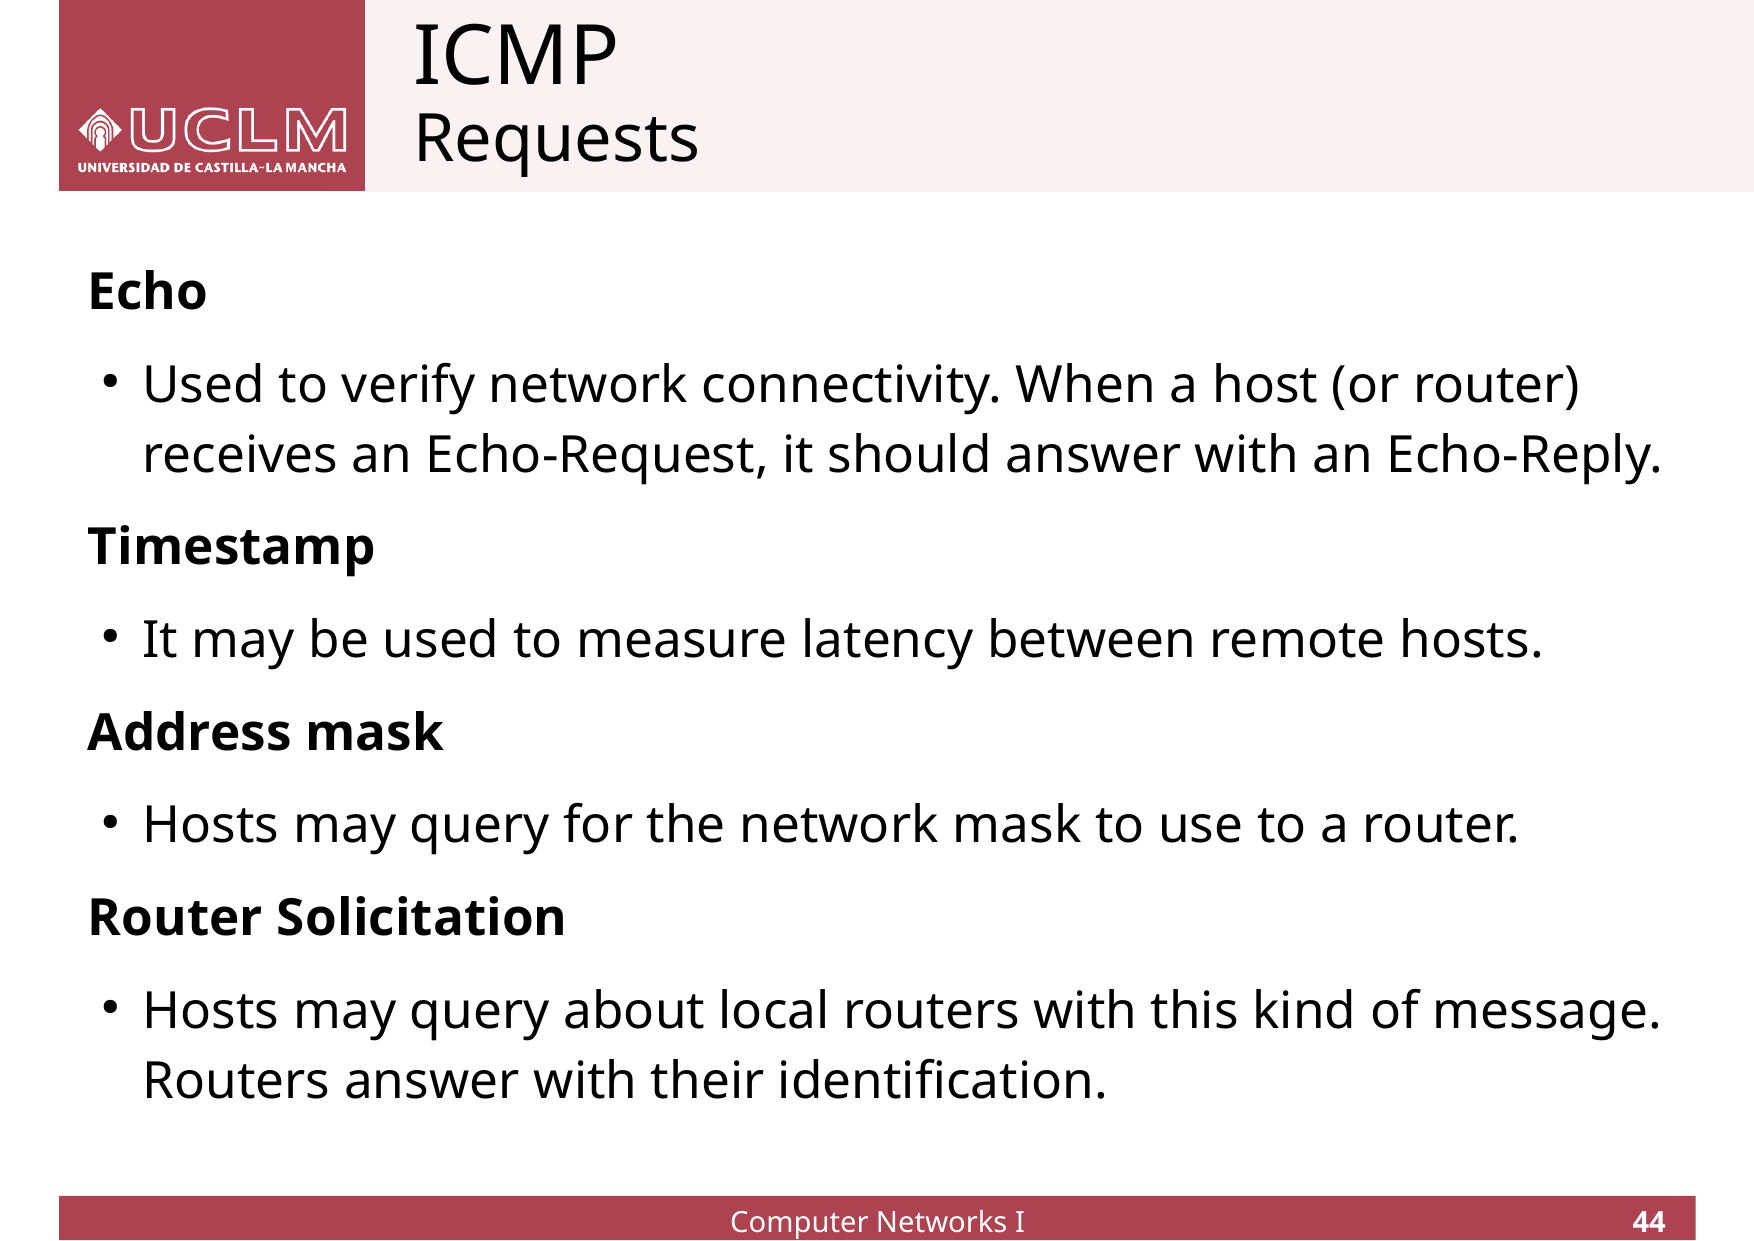

# ICMP Requests
Echo
Used to verify network connectivity. When a host (or router) receives an Echo-Request, it should answer with an Echo-Reply.
Timestamp
It may be used to measure latency between remote hosts.
Address mask
Hosts may query for the network mask to use to a router.
Router Solicitation
Hosts may query about local routers with this kind of message. Routers answer with their identification.
Computer Networks I
44